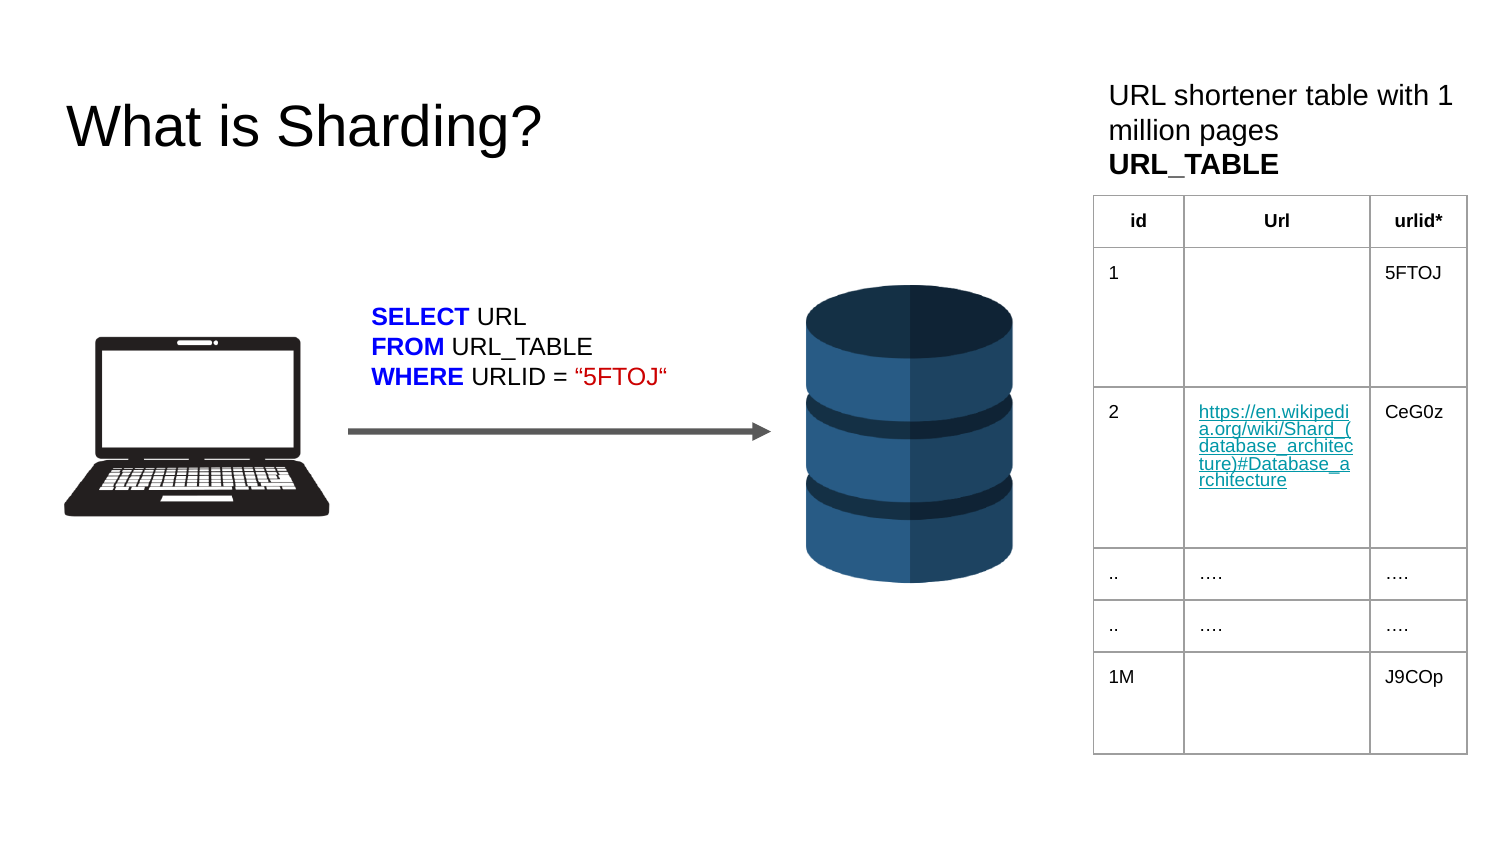

URL shortener table with 1 million pages
URL_TABLE
# What is Sharding?
| id | Url | urlid\* |
| --- | --- | --- |
| 1 | | 5FTOJ |
| 2 | https://en.wikipedia.org/wiki/Shard\_(database\_architecture)#Database\_architecture | CeG0z |
| .. | …. | …. |
| .. | …. | …. |
| 1M | | J9COp |
SELECT URL
FROM URL_TABLE
WHERE URLID = “5FTOJ“